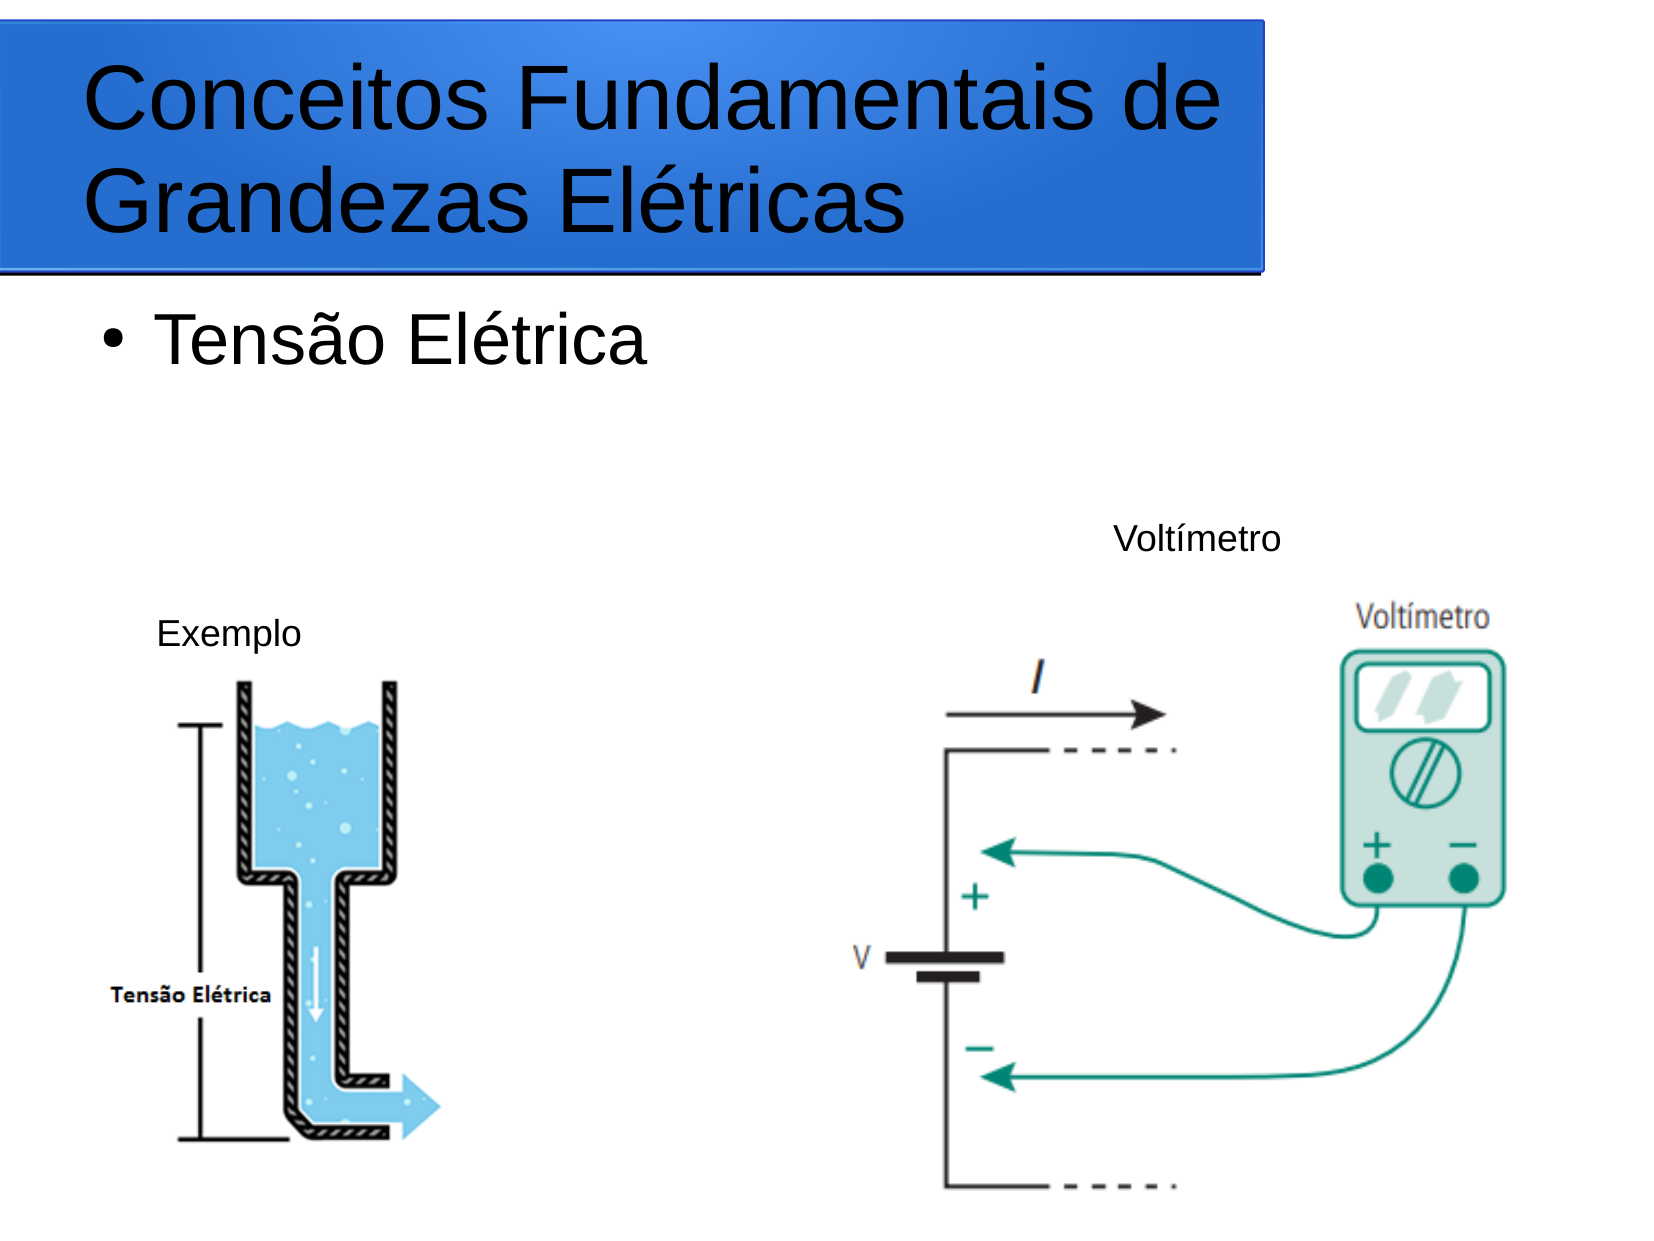

# Conceitos Fundamentais de Grandezas Elétricas
Tensão Elétrica
Voltímetro
Exemplo